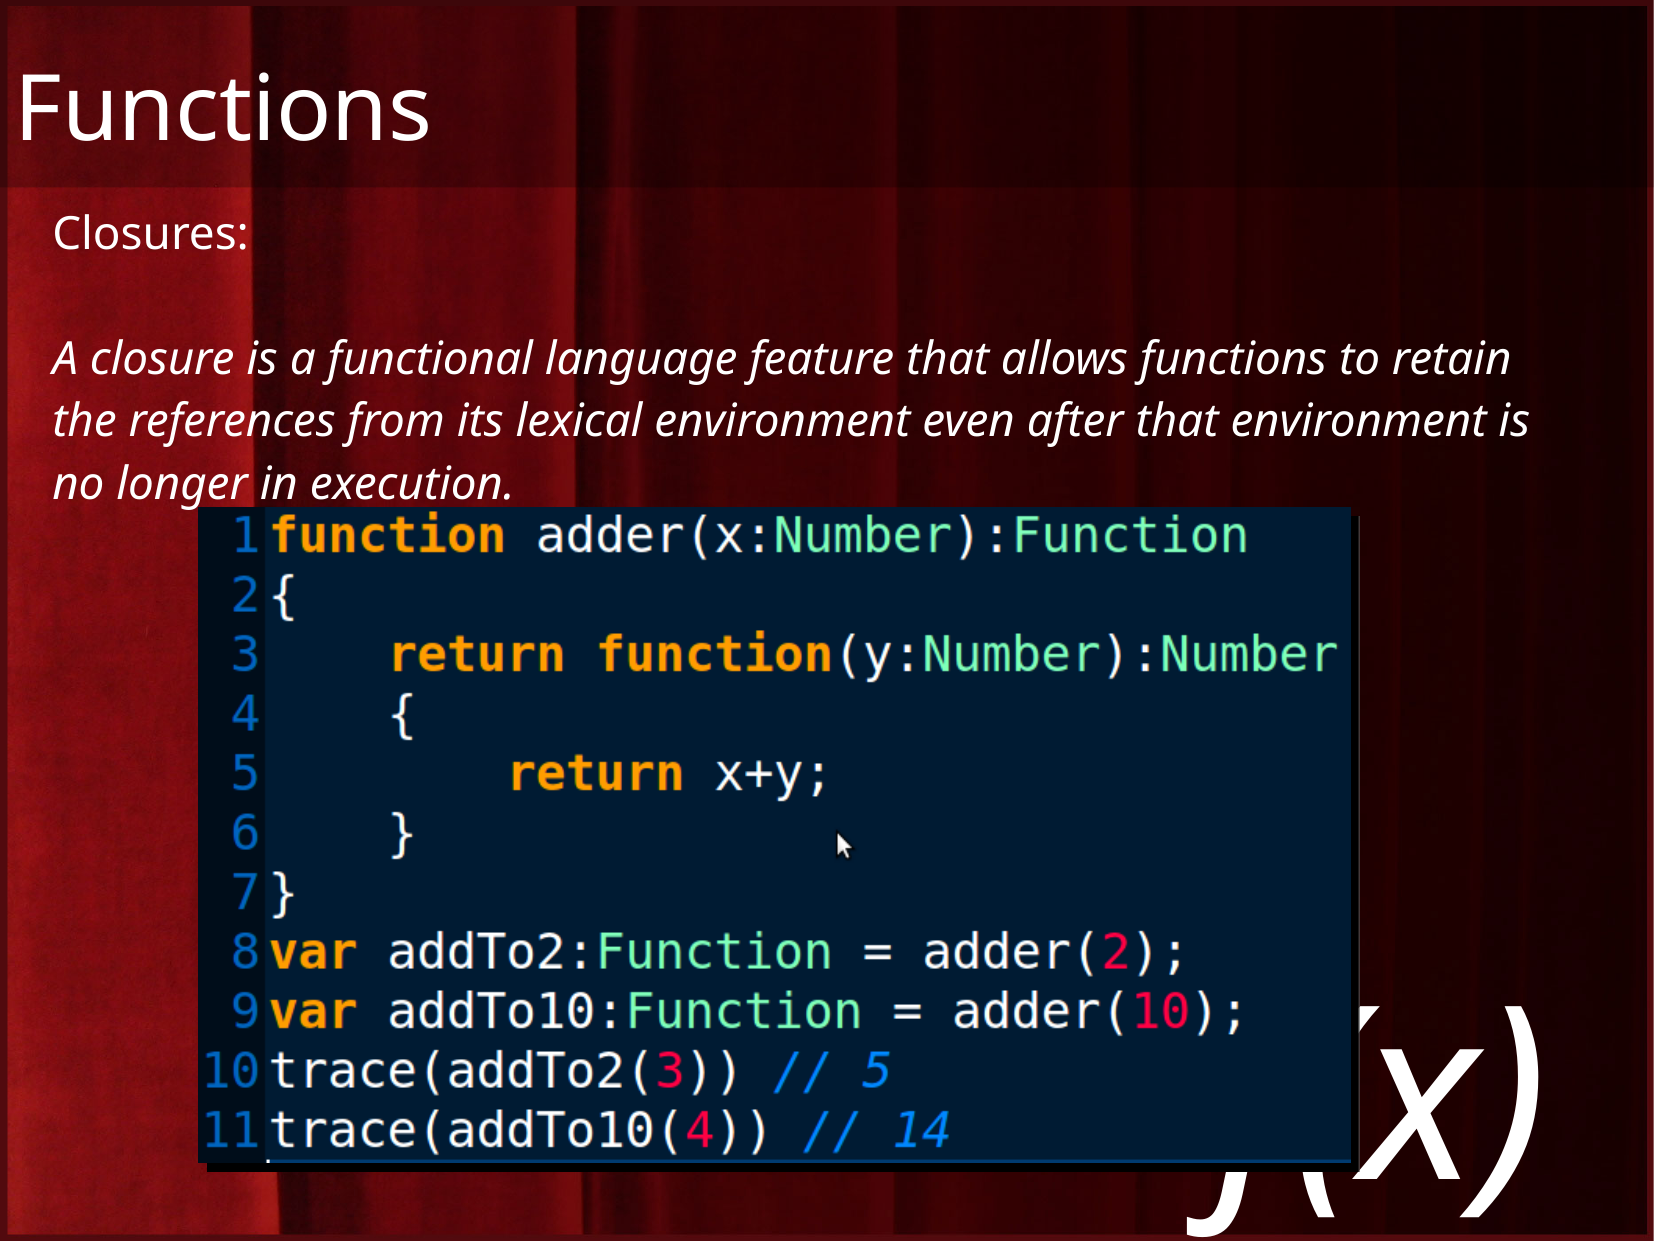

Functions
Closures:
A closure is a functional language feature that allows functions to retain the references from its lexical environment even after that environment is no longer in execution.
f(x)